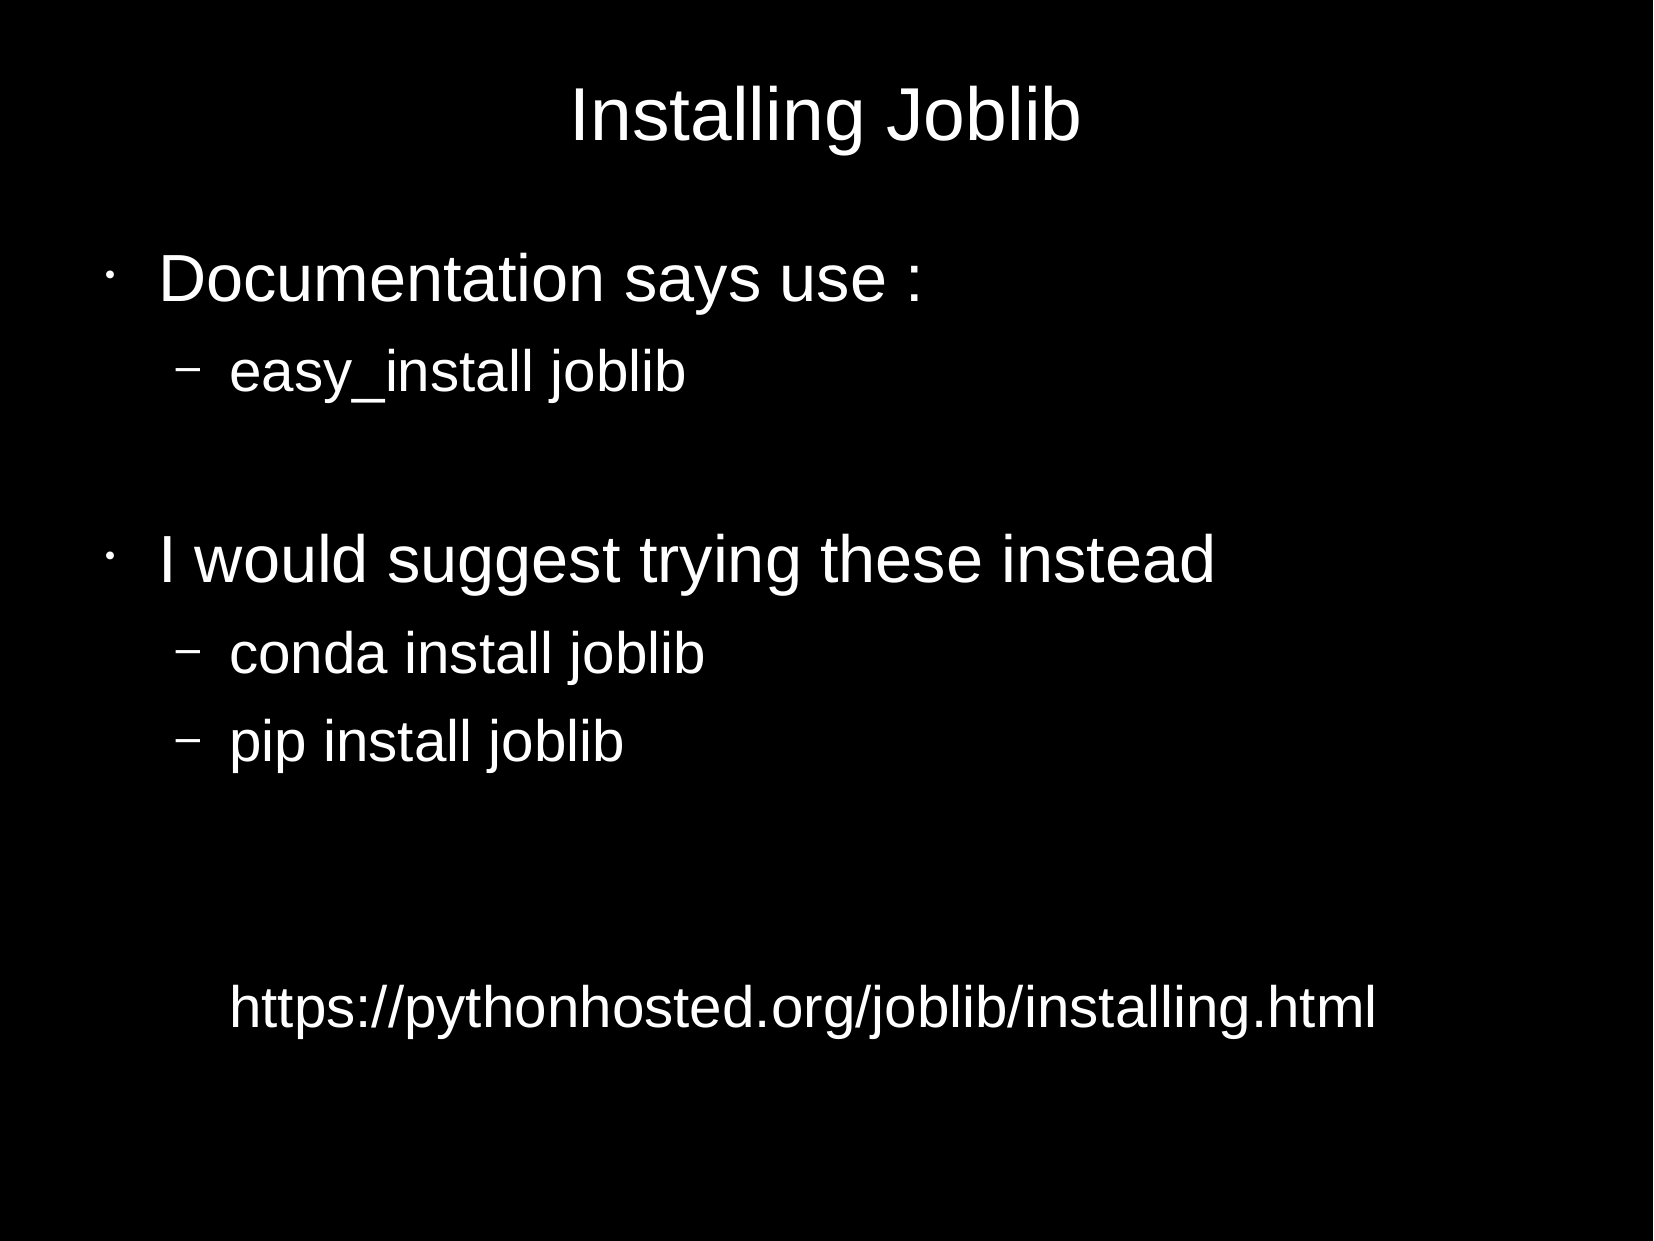

# Installing Joblib
Documentation says use :
easy_install joblib
I would suggest trying these instead
conda install joblib
pip install joblib
https://pythonhosted.org/joblib/installing.html